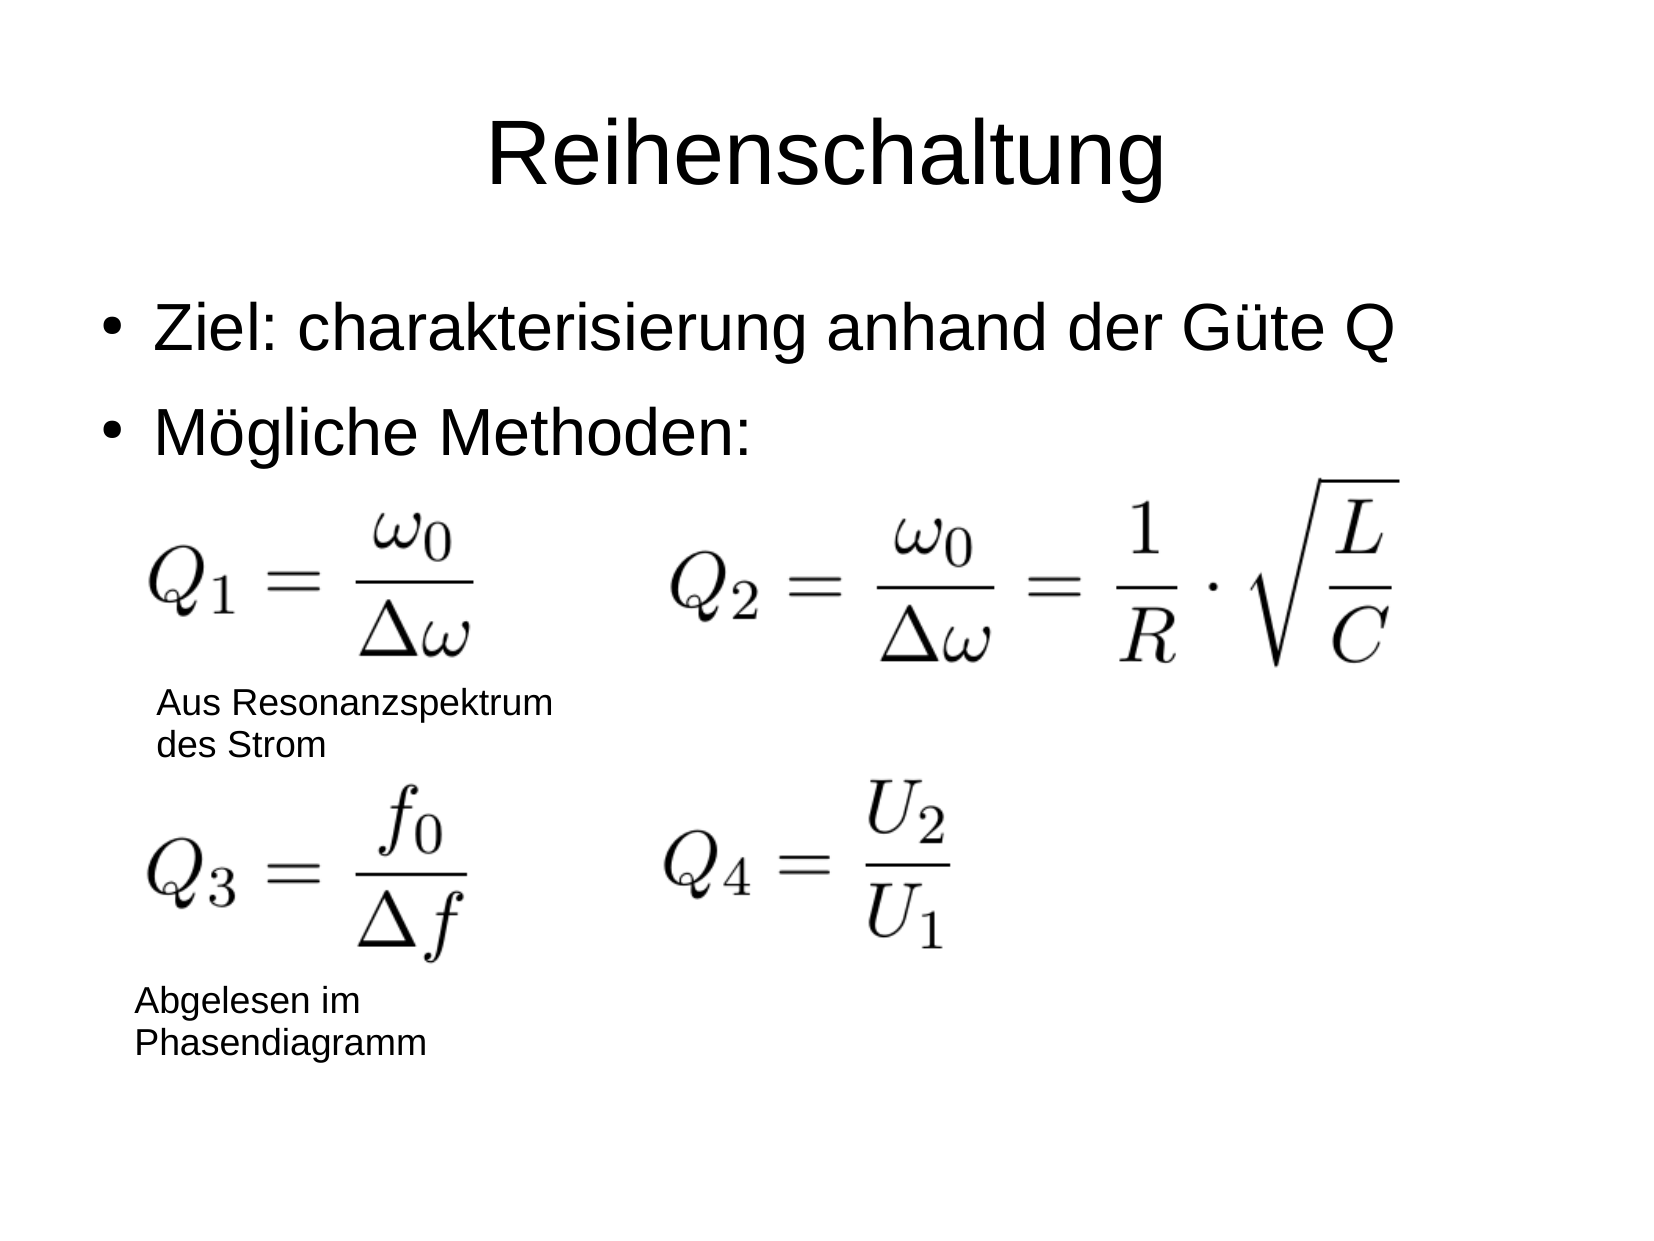

# Reihenschaltung
Ziel: charakterisierung anhand der Güte Q
Mögliche Methoden:
Aus Resonanzspektrum des Strom
Abgelesen im Phasendiagramm